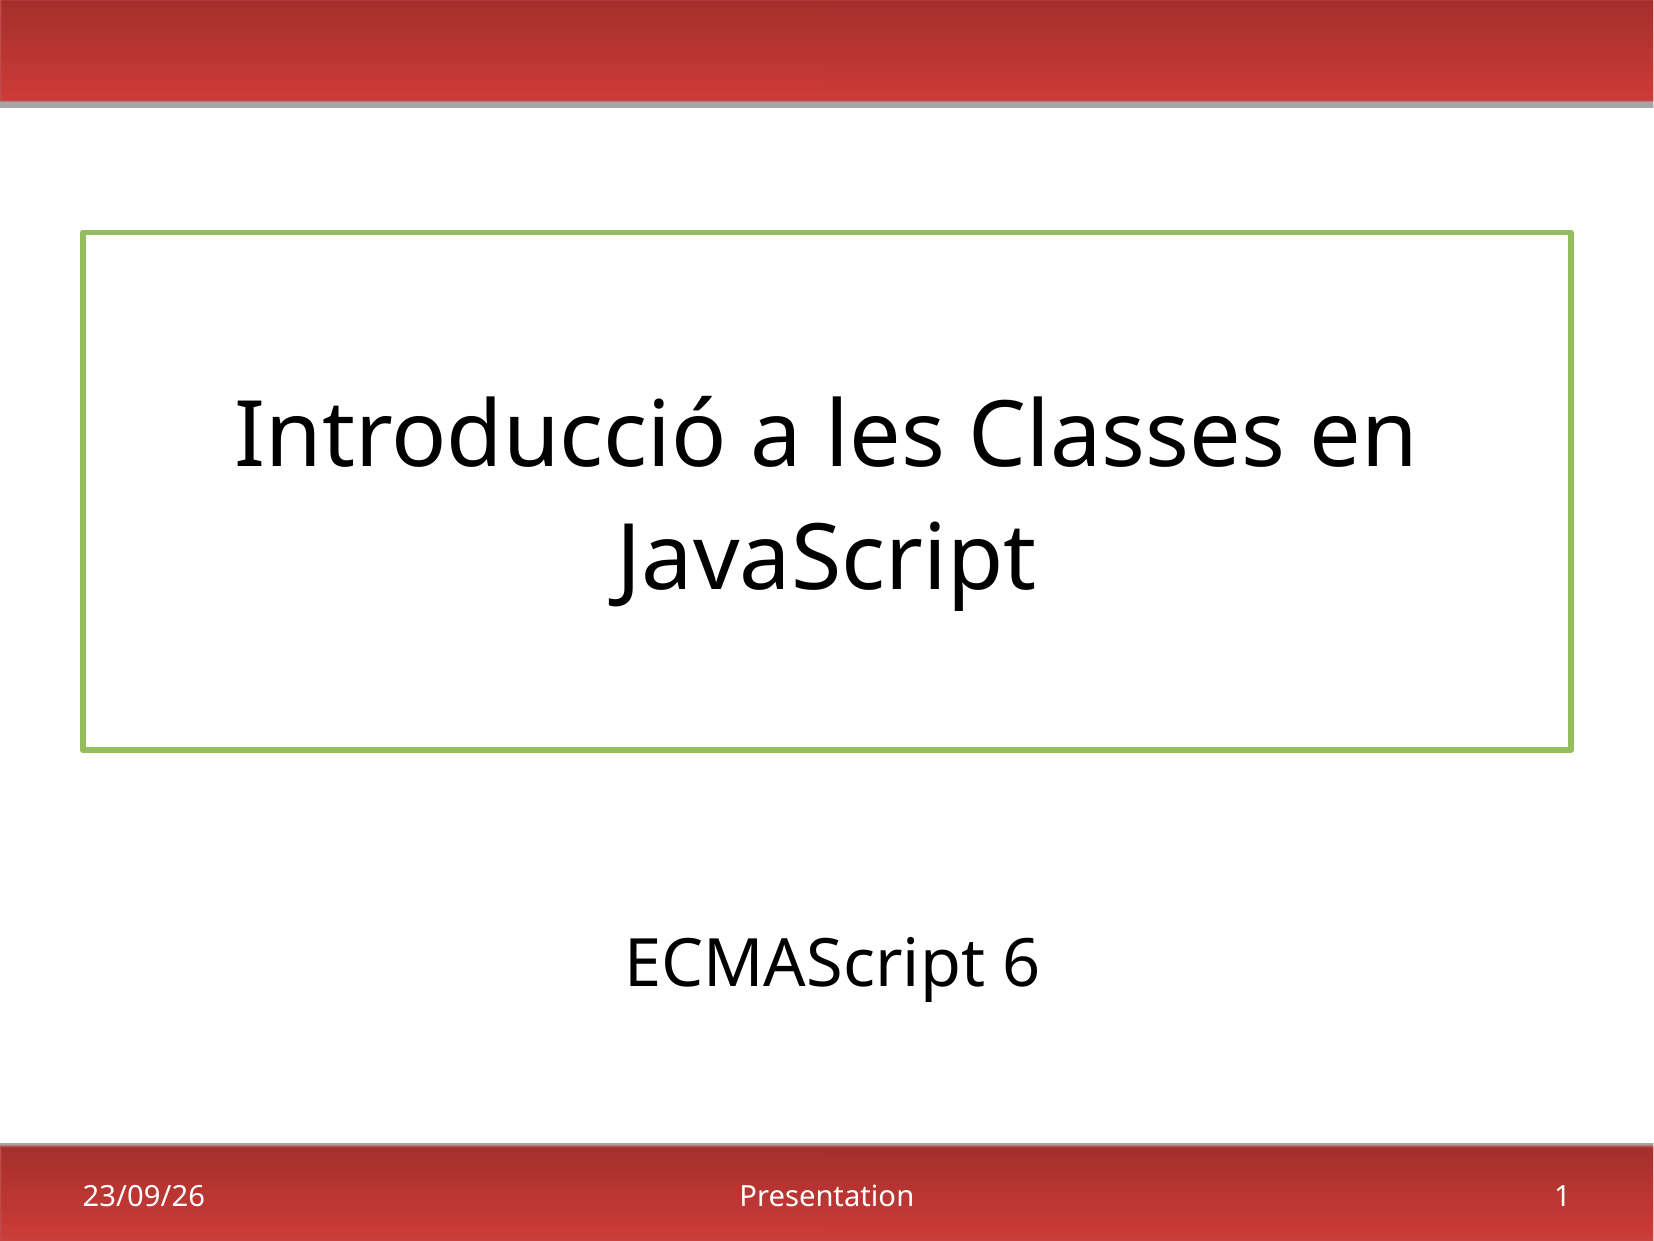

# Introducció a les Classes en JavaScript
ECMAScript 6
Presentation
1